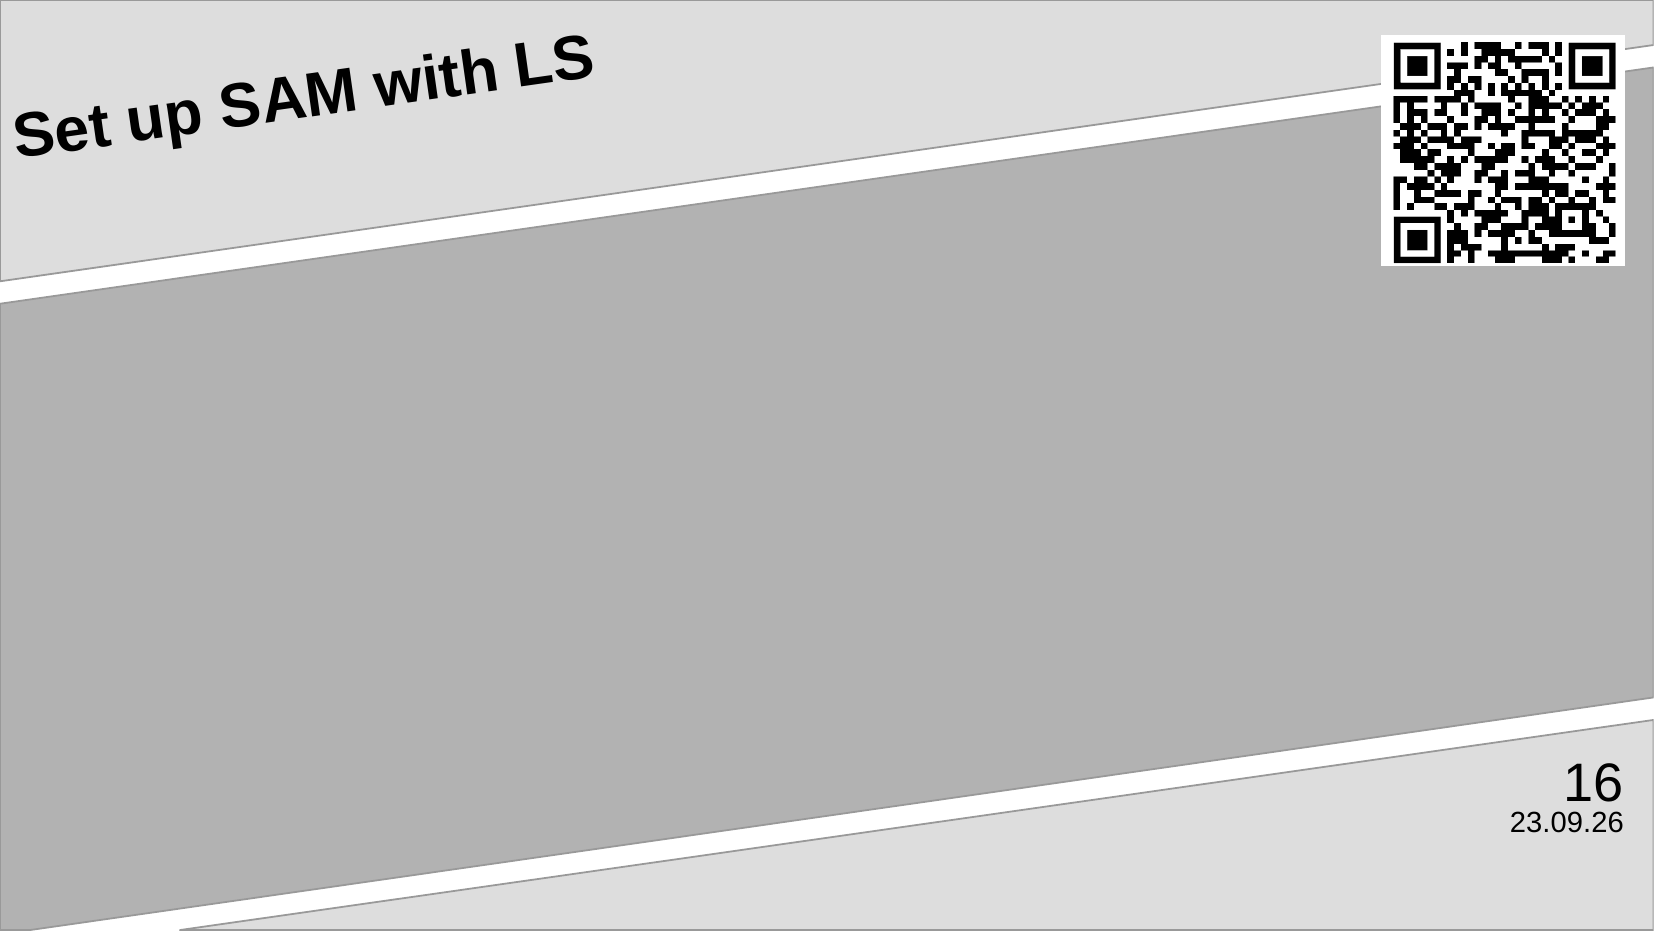

# Set up SAM with LS
16